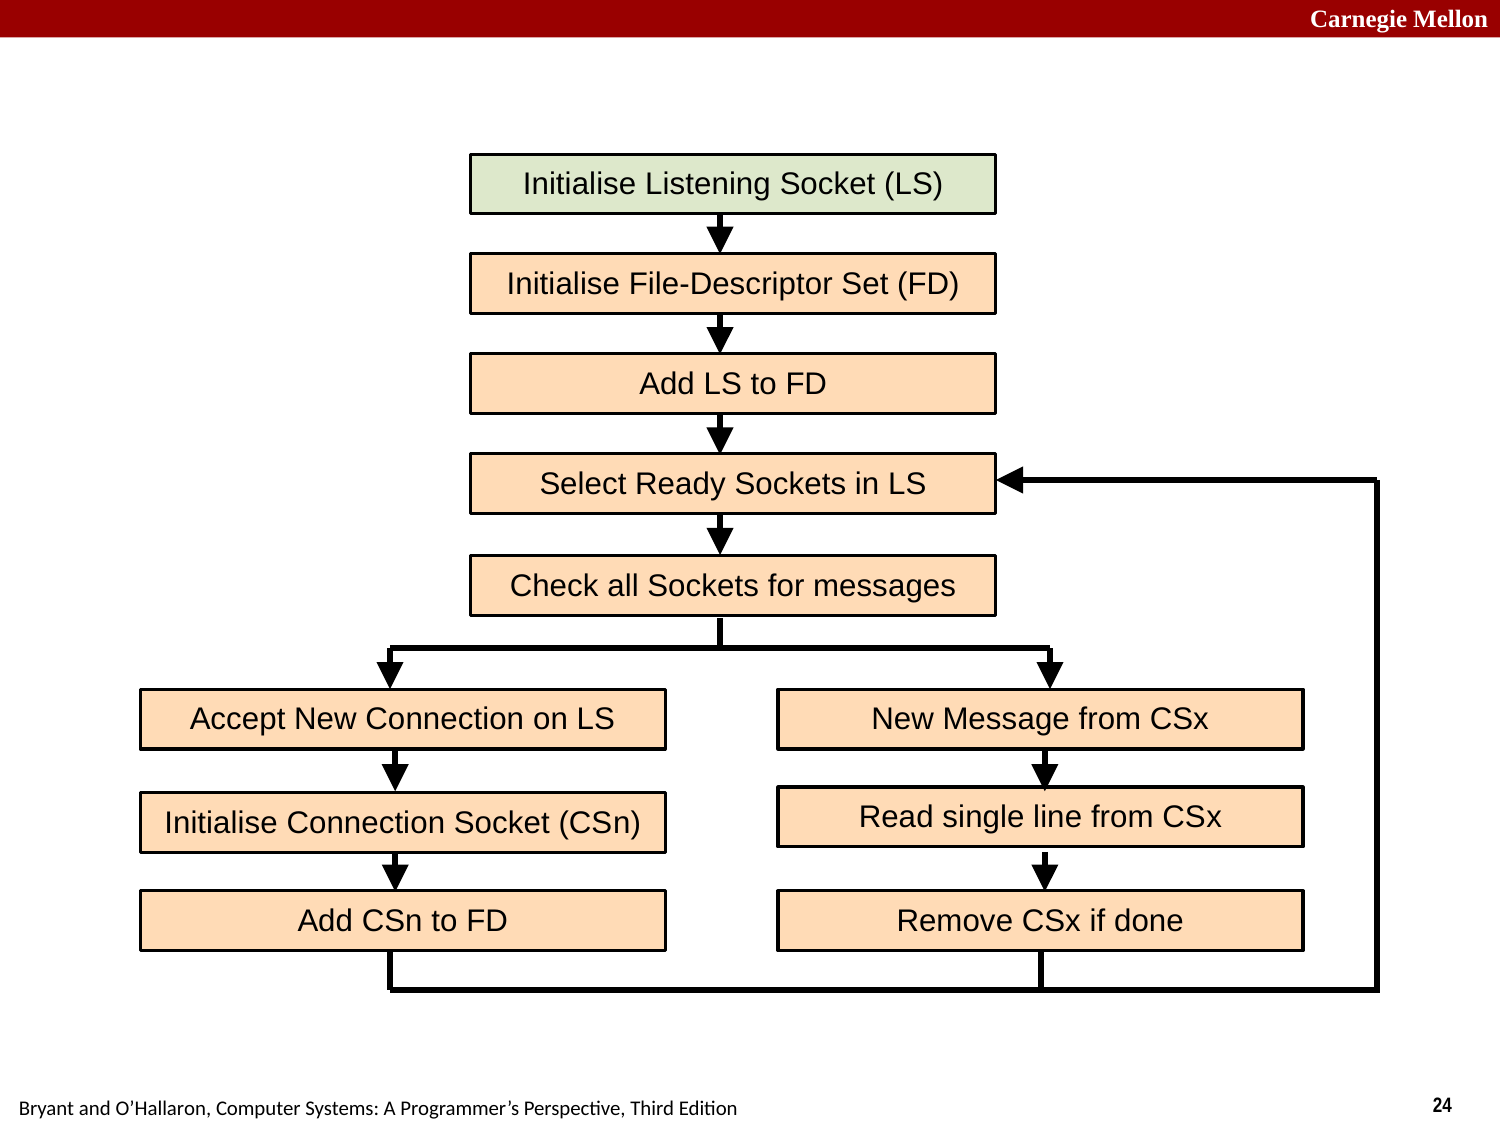

Initialise Listening Socket (LS)
Initialise File-Descriptor Set (FD)
Add LS to FD
Select Ready Sockets in LS
Check all Sockets for messages
Accept New Connection on LS
New Message from CSx
Read single line from CSx
Initialise Connection Socket (CSn)
Add CSn to FD
Remove CSx if done